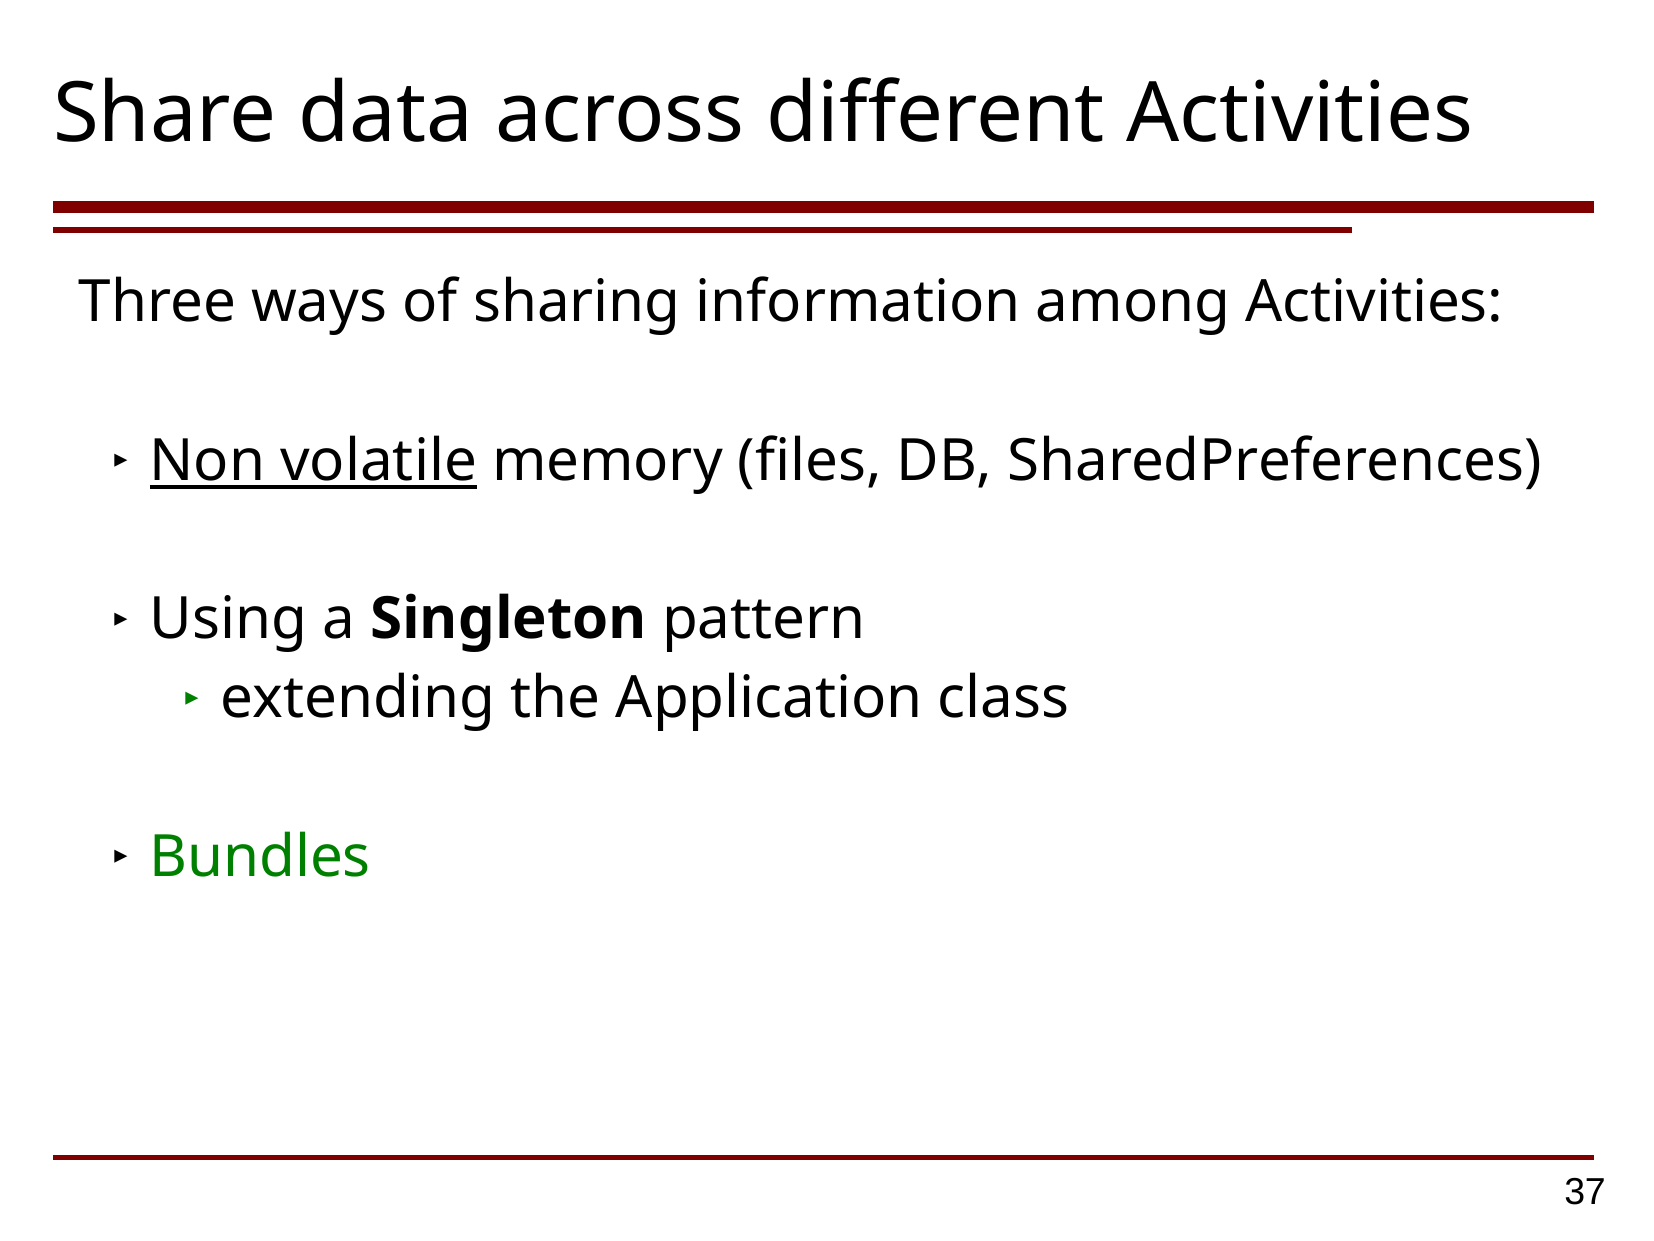

# Share data across different Activities
Three ways of sharing information among Activities:
Non volatile memory (files, DB, SharedPreferences)
Using a Singleton pattern
extending the Application class
Bundles